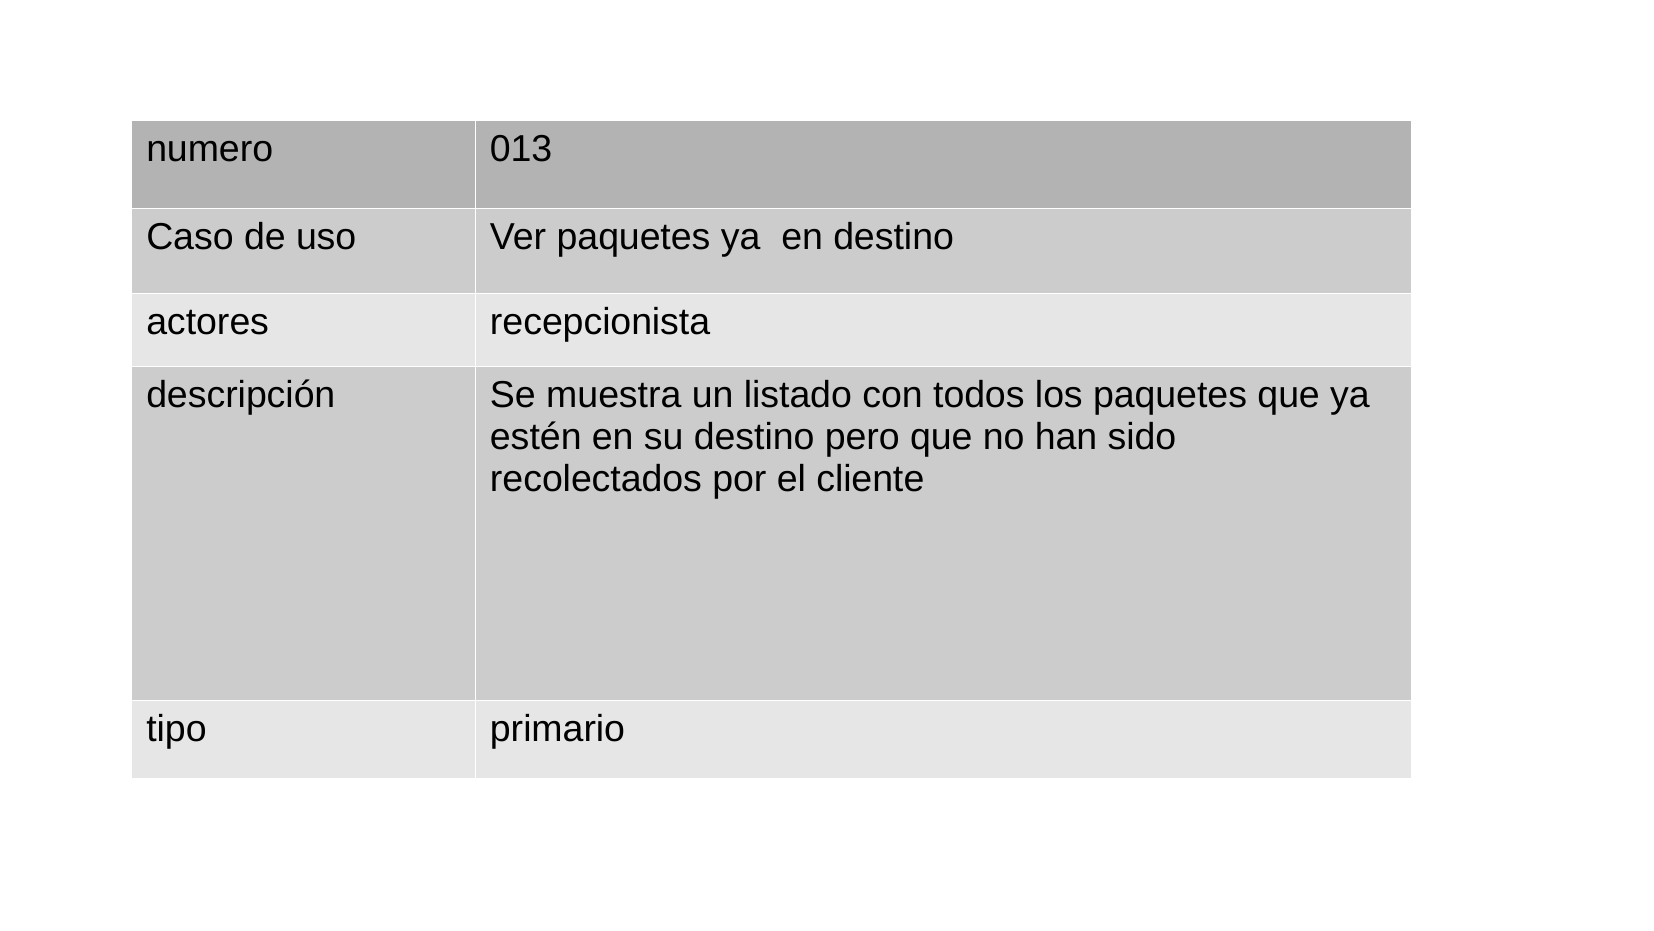

| numero | 013 |
| --- | --- |
| Caso de uso | Ver paquetes ya en destino |
| actores | recepcionista |
| descripción | Se muestra un listado con todos los paquetes que ya estén en su destino pero que no han sido recolectados por el cliente |
| tipo | primario |